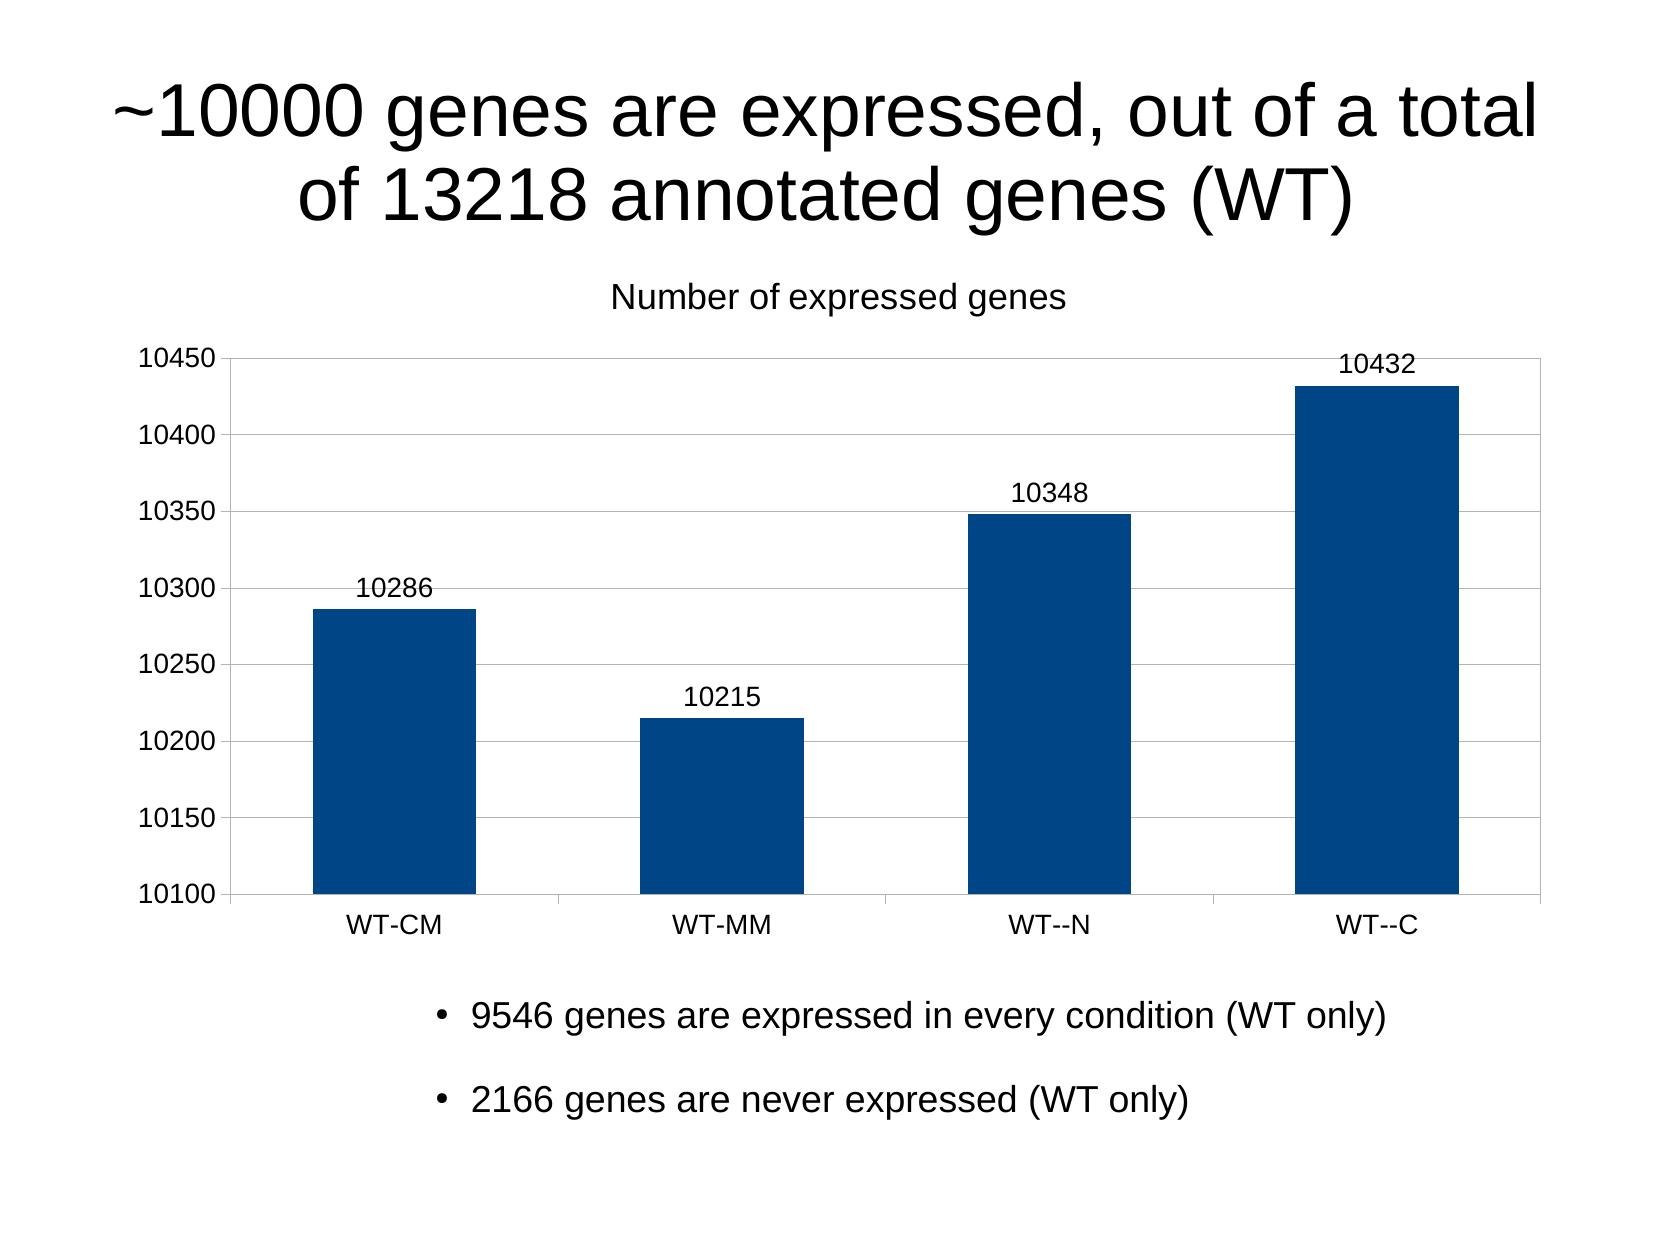

# ~10000 genes are expressed, out of a total of 13218 annotated genes (WT)
### Chart: Number of expressed genes
| Category | Column E |
|---|---|
| WT-CM | 10286.0 |
| WT-MM | 10215.0 |
| WT--N | 10348.0 |
| WT--C | 10432.0 |9546 genes are expressed in every condition (WT only)
2166 genes are never expressed (WT only)